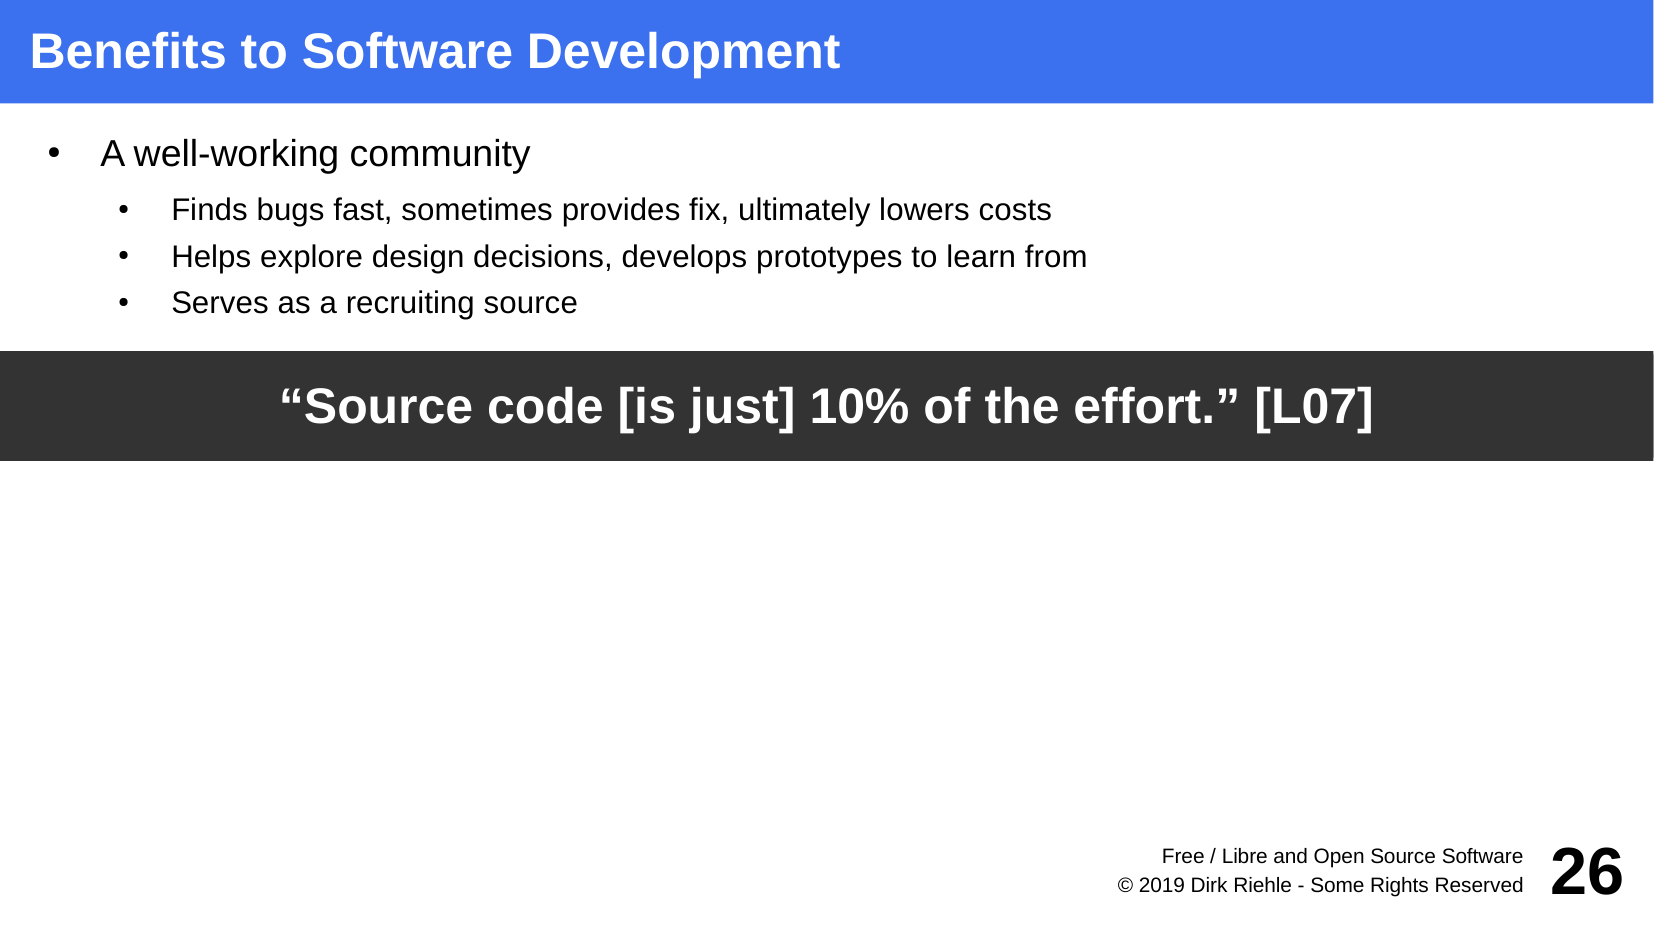

# Benefits to Software Development
A well-working community
Finds bugs fast, sometimes provides fix, ultimately lowers costs
Helps explore design decisions, develops prototypes to learn from
Serves as a recruiting source
“Source code [is just] 10% of the effort.” [L07]
Free / Libre and Open Source Software
26
© 2019 Dirk Riehle - Some Rights Reserved